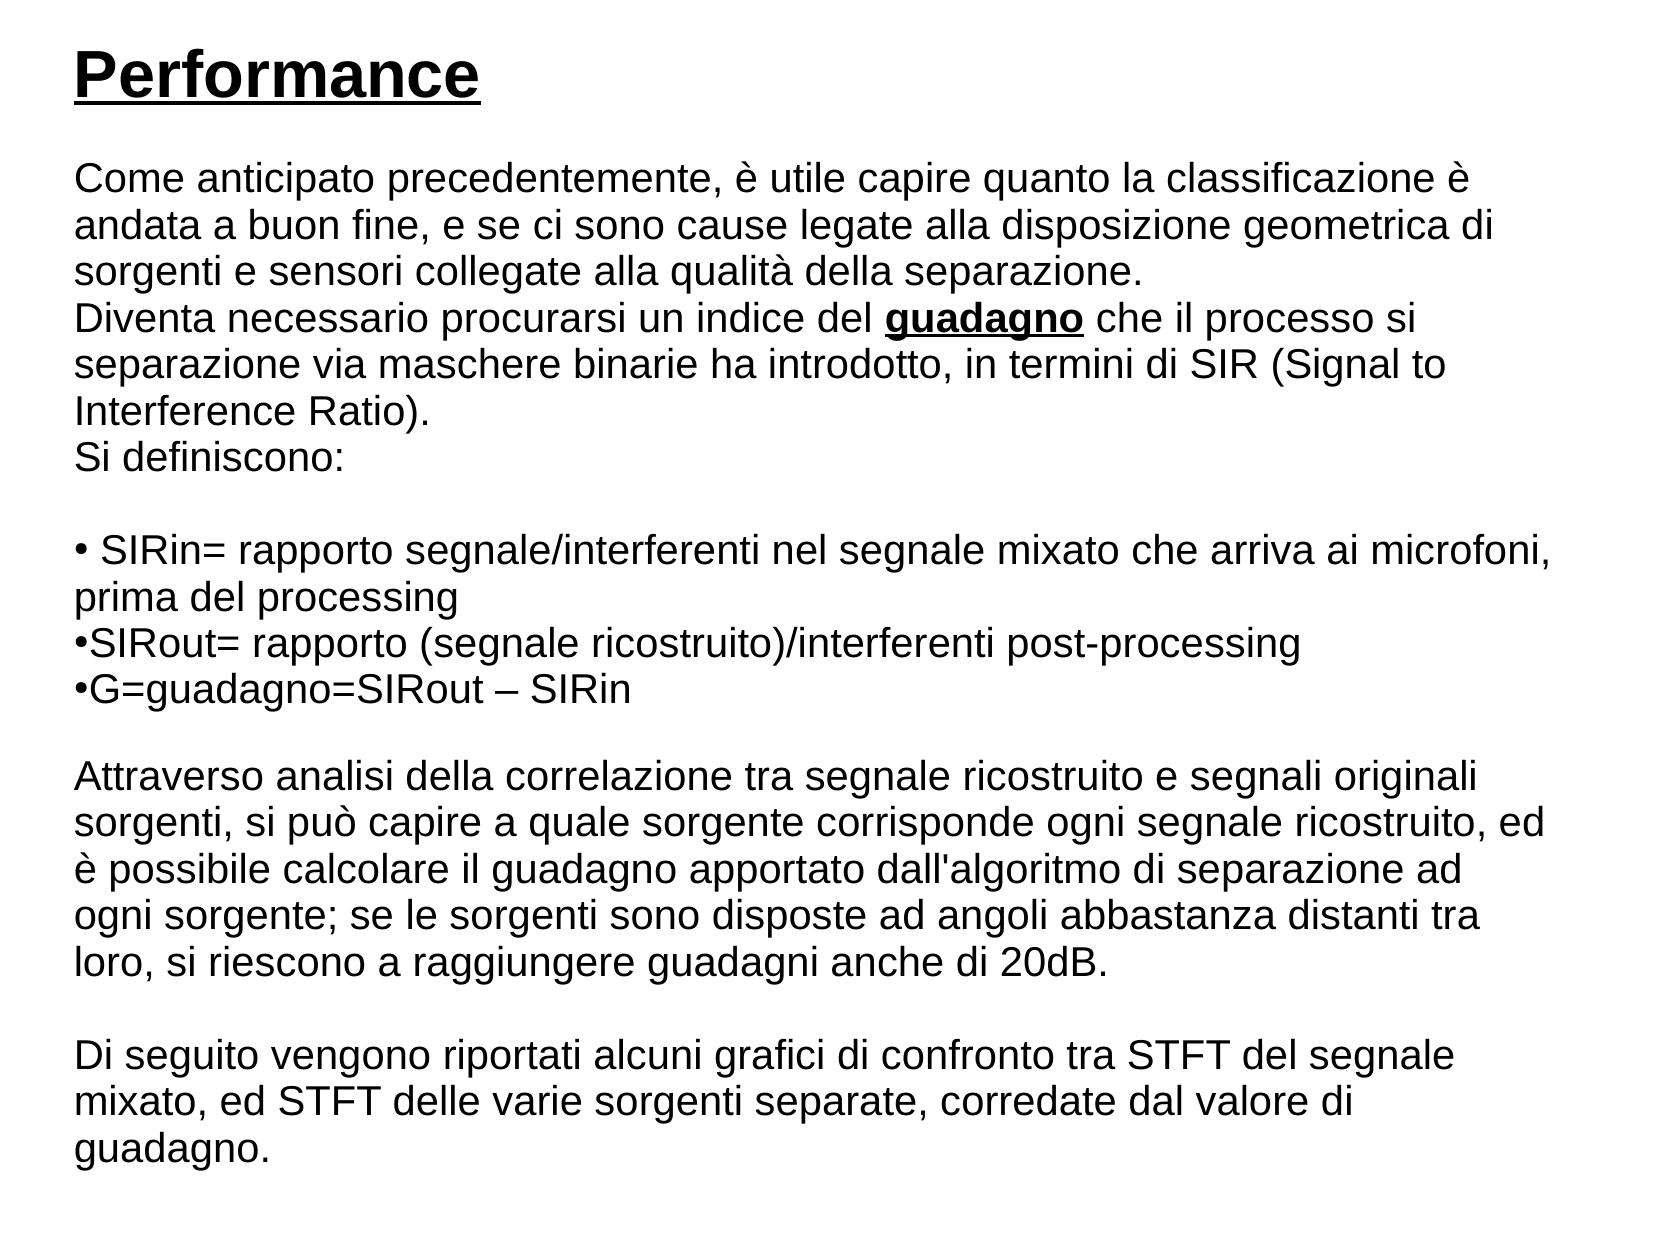

Performance
Come anticipato precedentemente, è utile capire quanto la classificazione è andata a buon fine, e se ci sono cause legate alla disposizione geometrica di sorgenti e sensori collegate alla qualità della separazione.
Diventa necessario procurarsi un indice del guadagno che il processo si separazione via maschere binarie ha introdotto, in termini di SIR (Signal to Interference Ratio).
Si definiscono:
 SIRin= rapporto segnale/interferenti nel segnale mixato che arriva ai microfoni, prima del processing
SIRout= rapporto (segnale ricostruito)/interferenti post-processing
G=guadagno=SIRout – SIRin
Attraverso analisi della correlazione tra segnale ricostruito e segnali originali sorgenti, si può capire a quale sorgente corrisponde ogni segnale ricostruito, ed è possibile calcolare il guadagno apportato dall'algoritmo di separazione ad ogni sorgente; se le sorgenti sono disposte ad angoli abbastanza distanti tra loro, si riescono a raggiungere guadagni anche di 20dB.
Di seguito vengono riportati alcuni grafici di confronto tra STFT del segnale mixato, ed STFT delle varie sorgenti separate, corredate dal valore di guadagno.